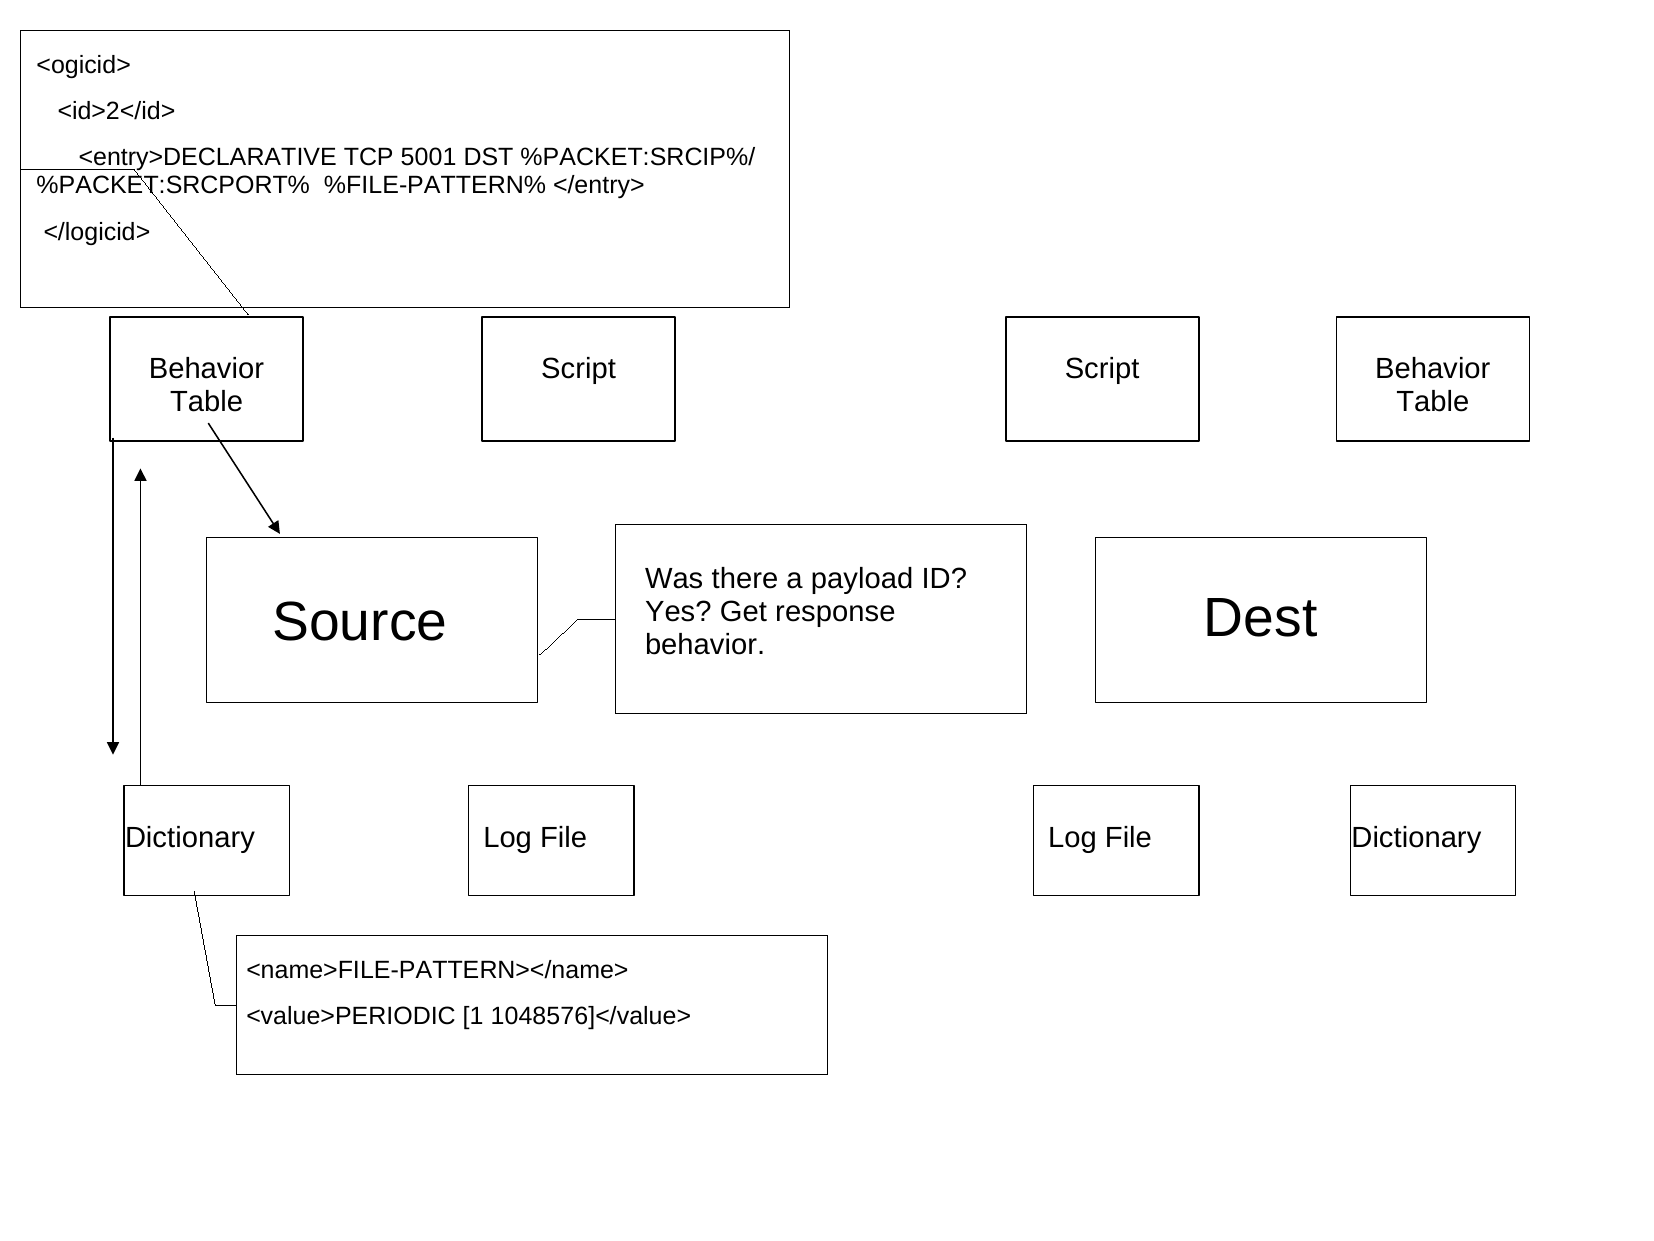

<ogicid>
 <id>2</id>
 <entry>DECLARATIVE TCP 5001 DST %PACKET:SRCIP%/%PACKET:SRCPORT% %FILE-PATTERN% </entry>
 </logicid>
#
Behavior Table
Script
Script
Behavior Table
Was there a payload ID? Yes? Get response behavior.
Dest
Source
Dictionary
Log File
Log File
Dictionary
<name>FILE-PATTERN></name>
<value>PERIODIC [1 1048576]</value>